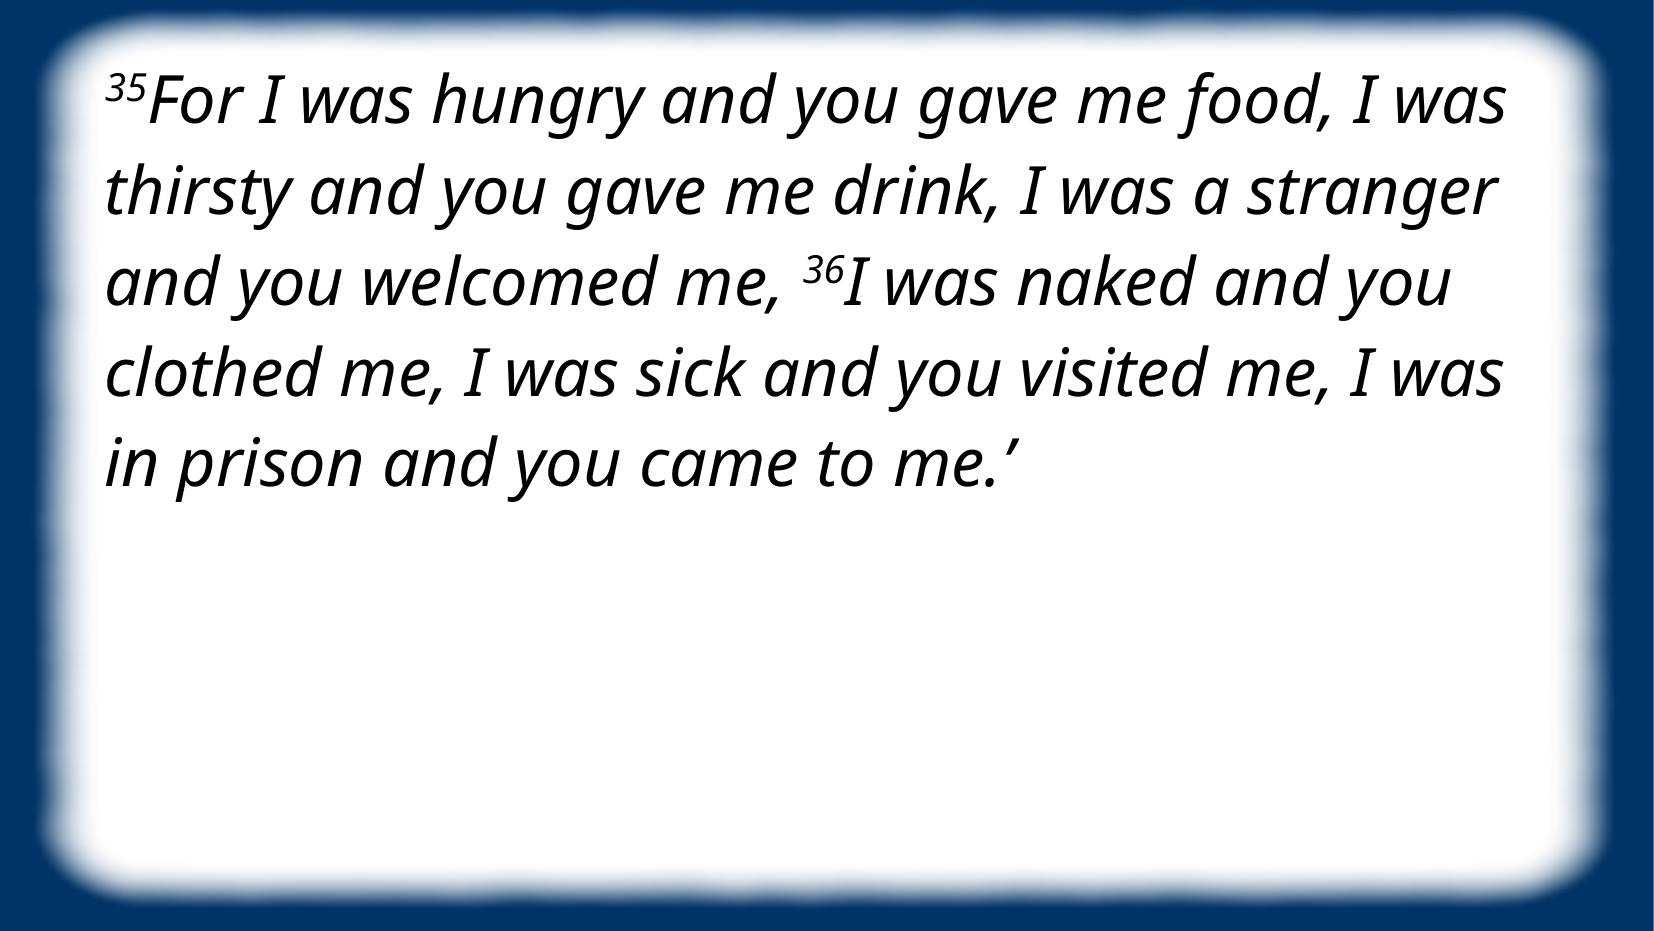

35For I was hungry and you gave me food, I was thirsty and you gave me drink, I was a stranger and you welcomed me, 36I was naked and you clothed me, I was sick and you visited me, I was in prison and you came to me.’